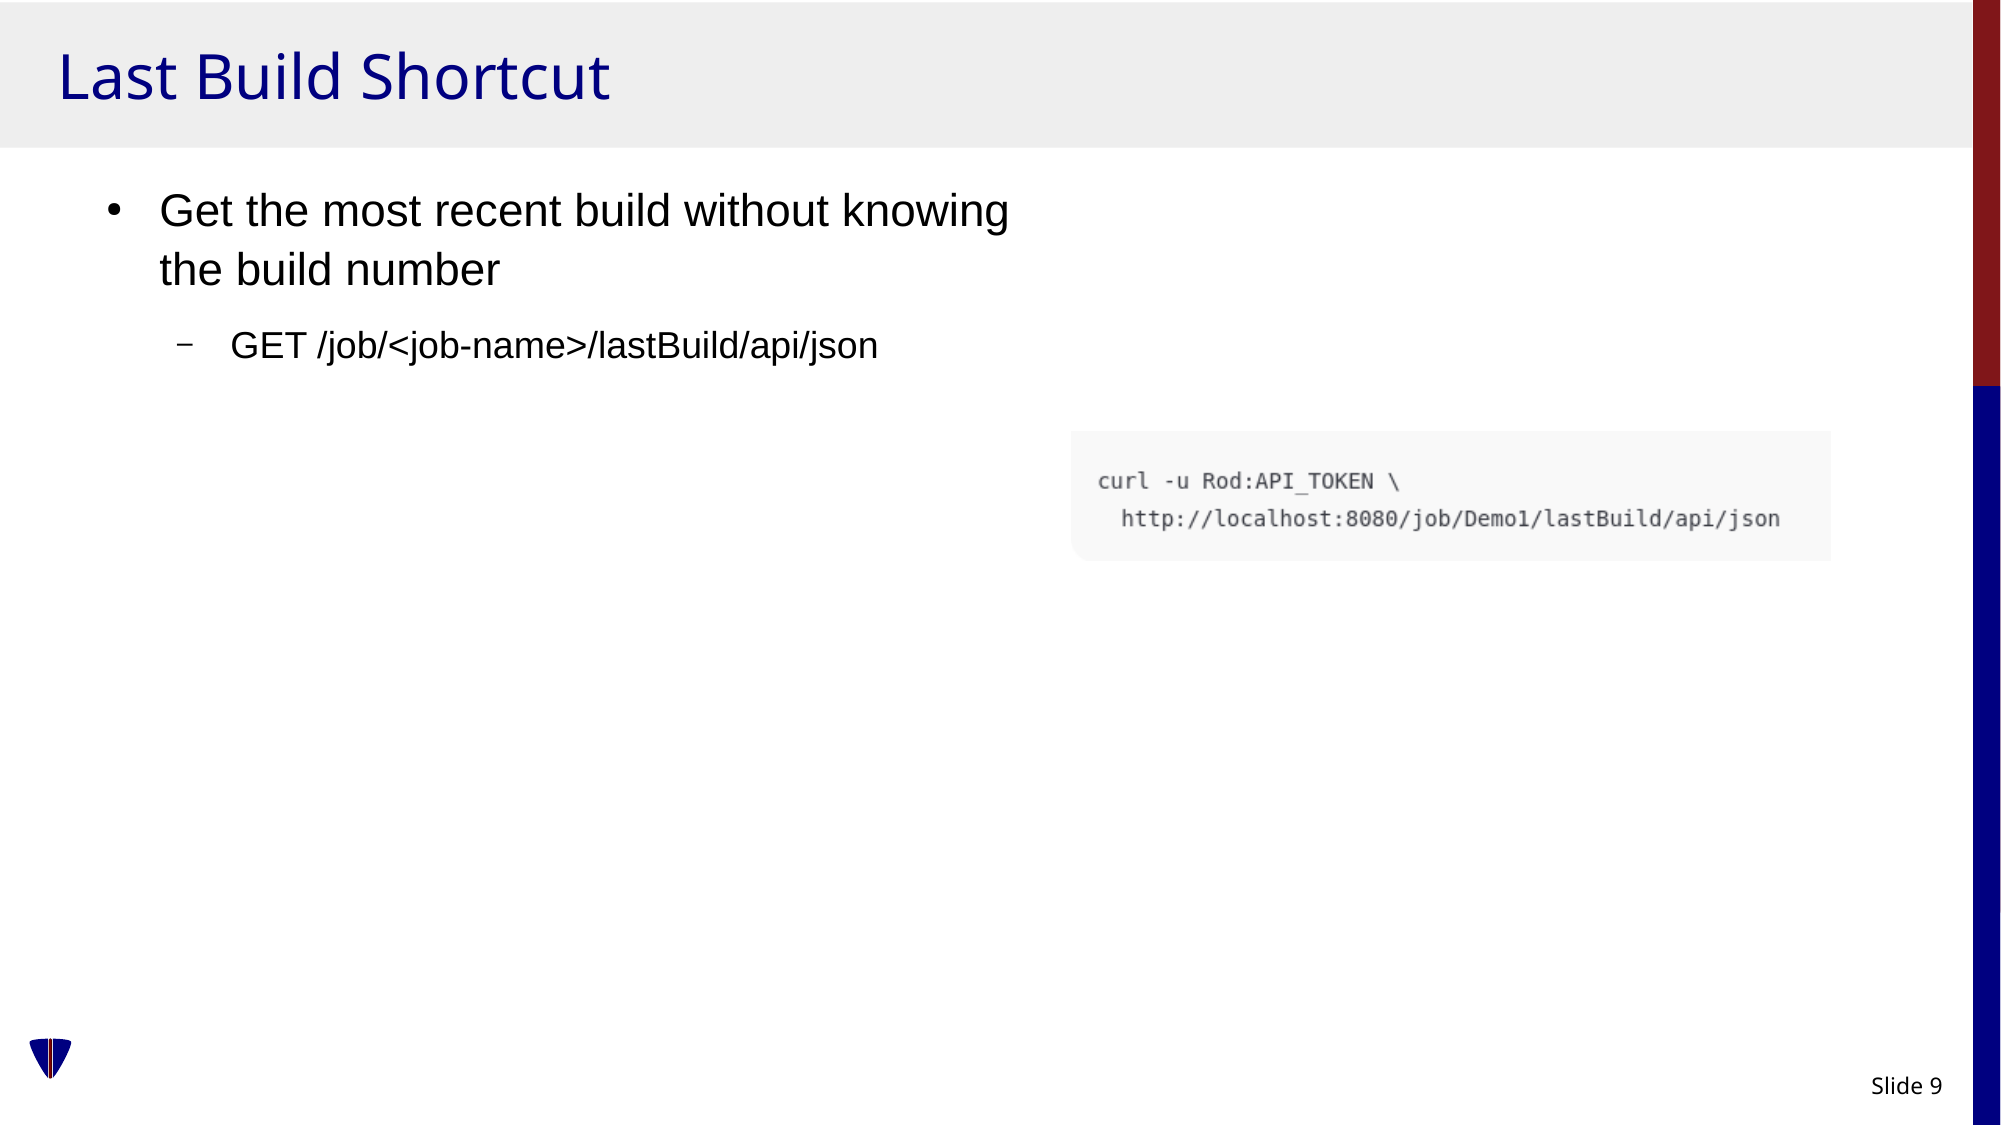

# Last Build Shortcut
Get the most recent build without knowing the build number
GET /job/<job-name>/lastBuild/api/json